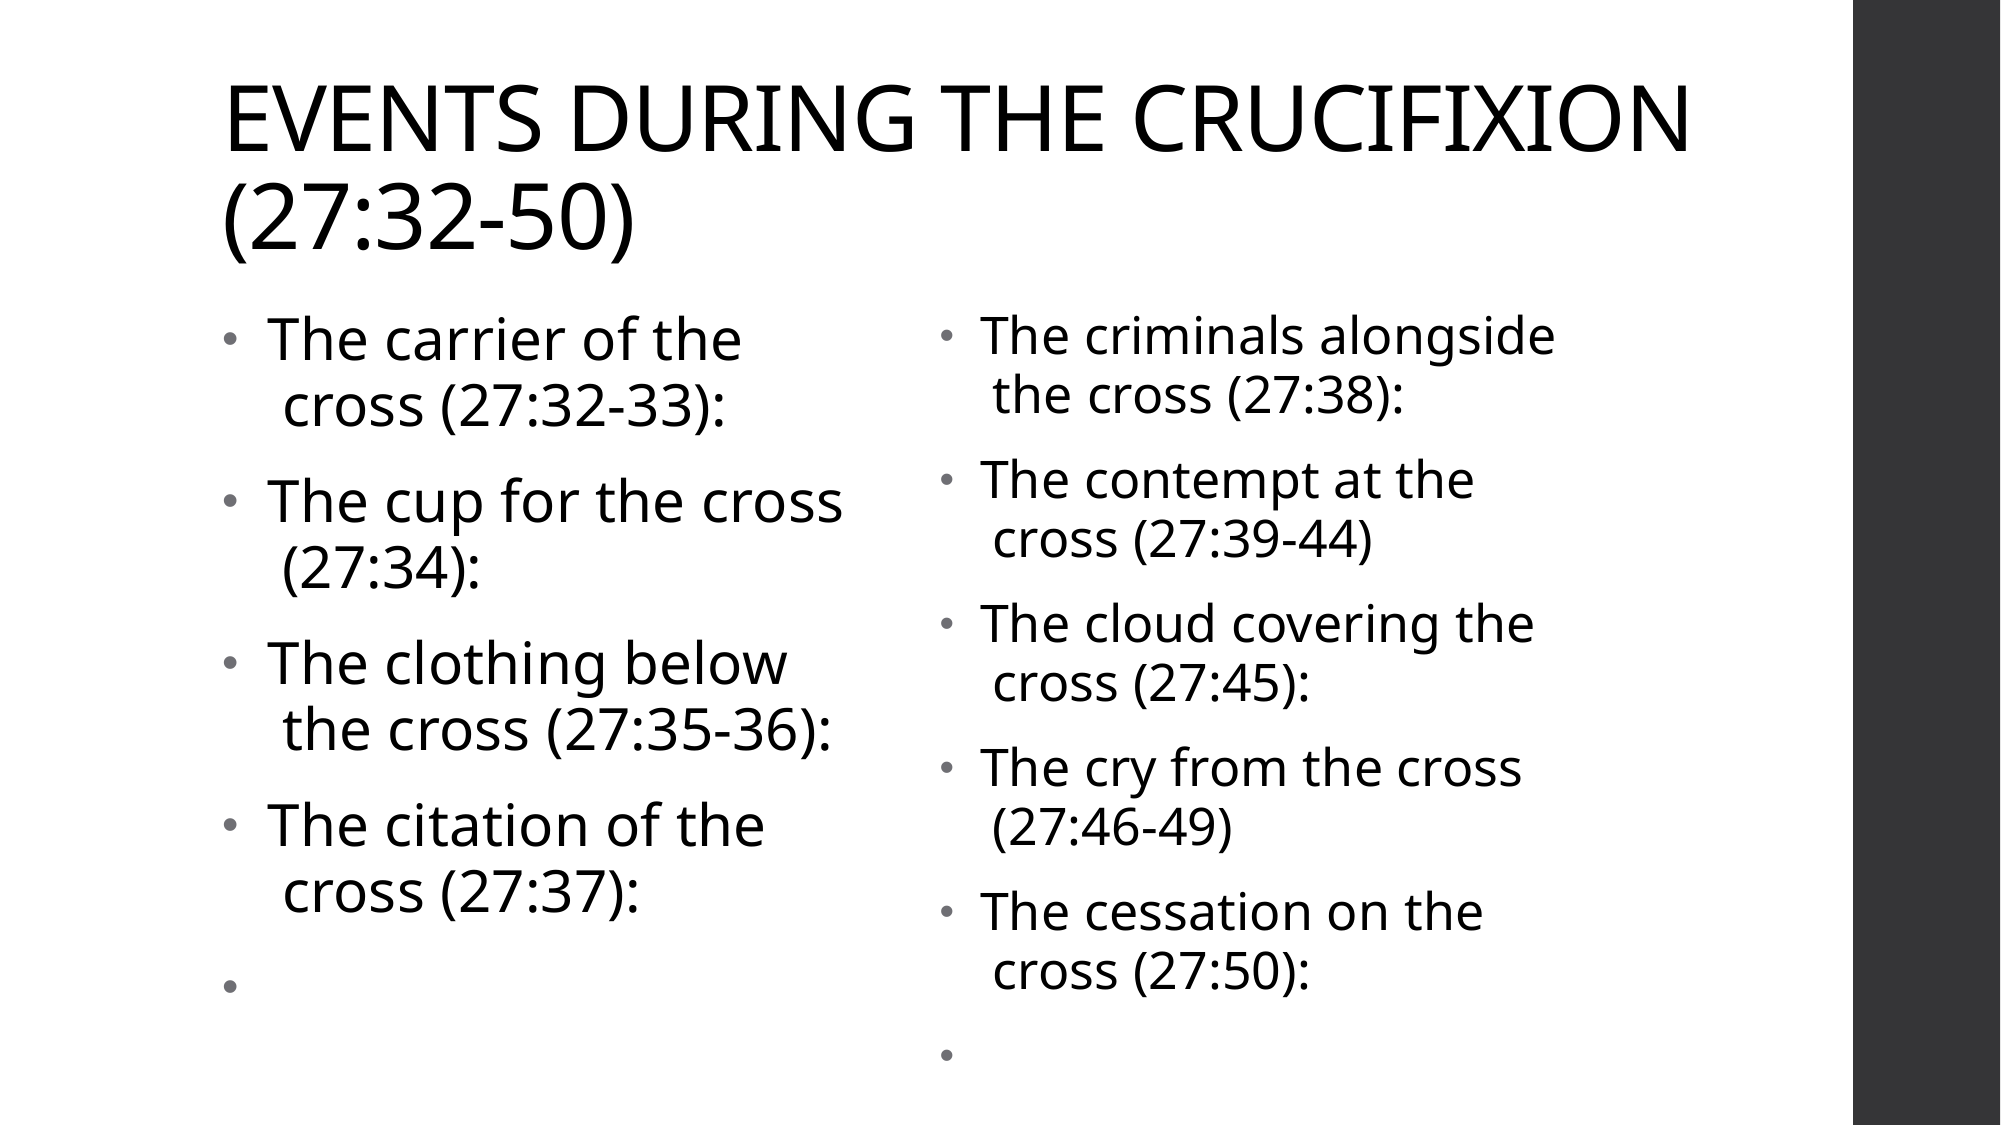

# EVENTS DURING THE CRUCIFIXION (27:32-50)
 The carrier of the cross (27:32-33):
 The cup for the cross (27:34):
 The clothing below the cross (27:35-36):
 The citation of the cross (27:37):
 The criminals alongside the cross (27:38):
 The contempt at the cross (27:39-44)
 The cloud covering the cross (27:45):
 The cry from the cross (27:46-49)
 The cessation on the cross (27:50):